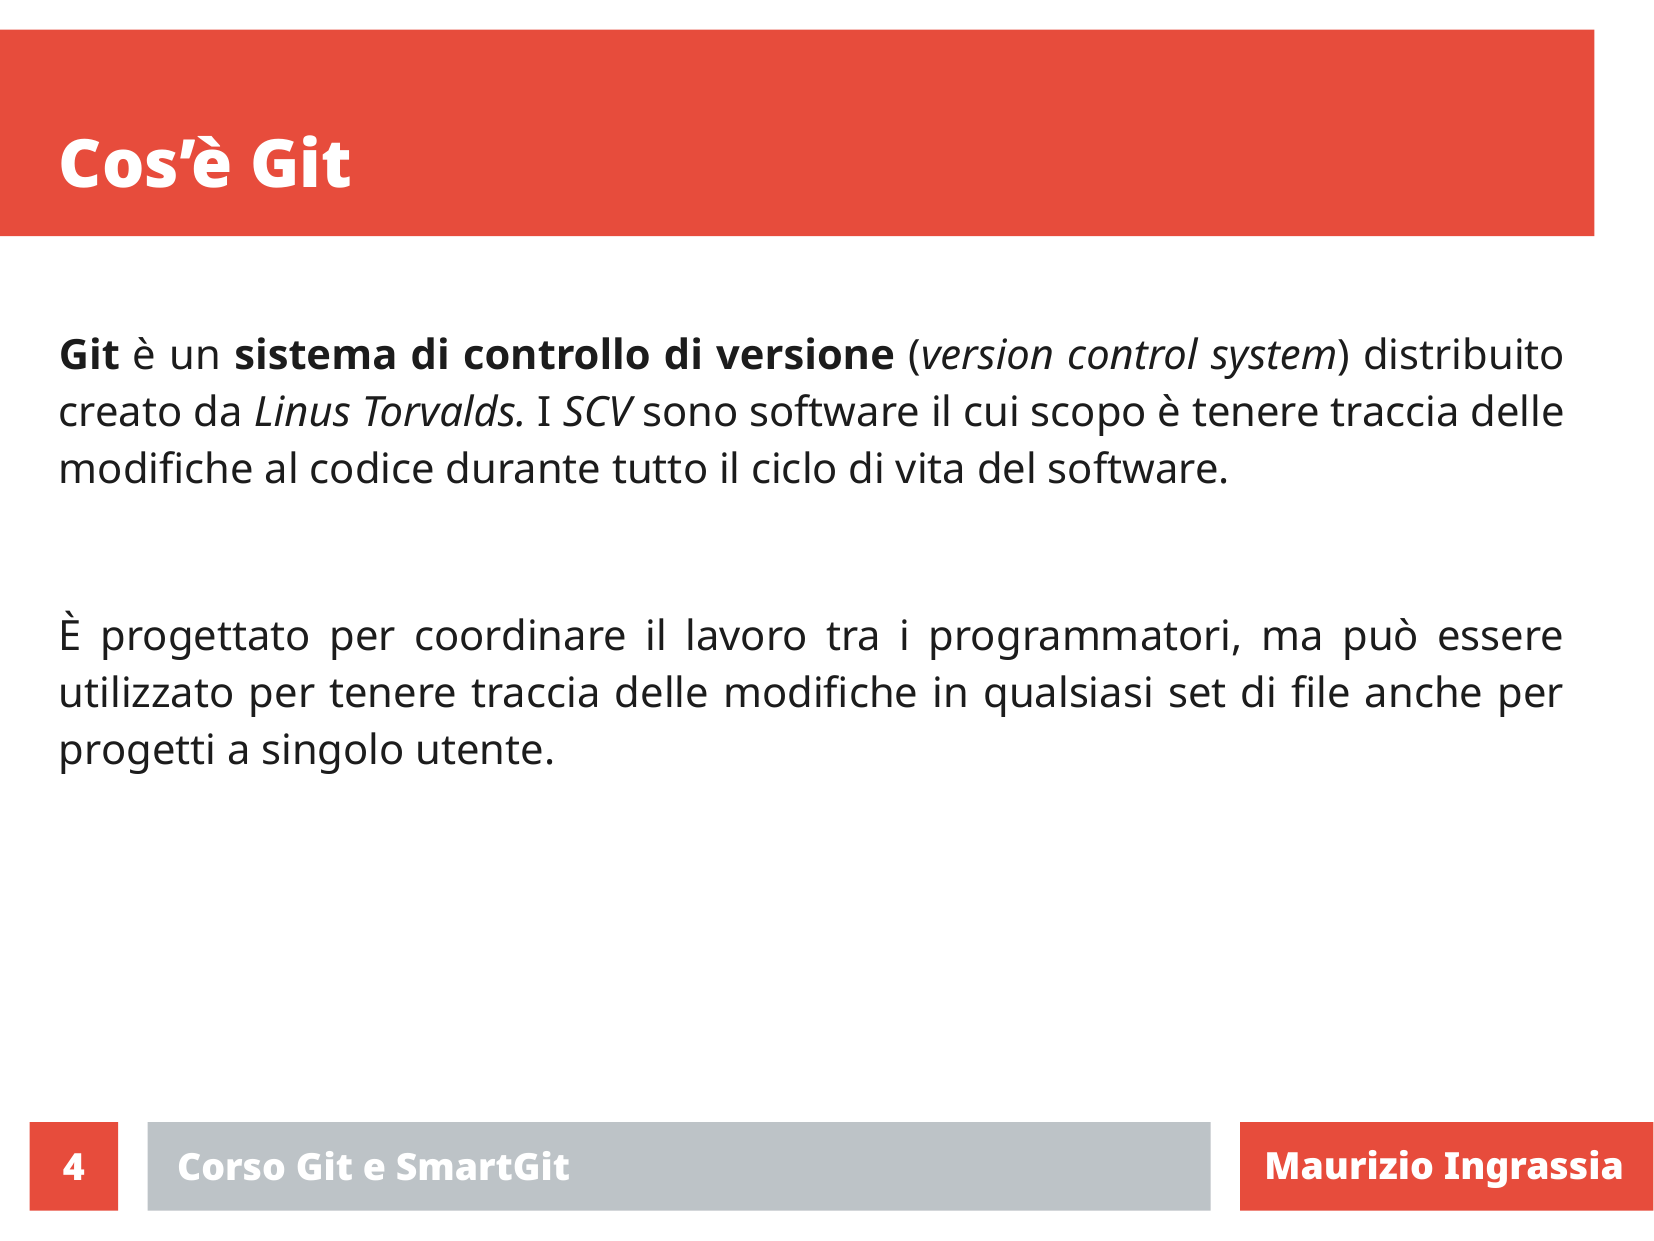

# Cos’è Git
Git è un sistema di controllo di versione (version control system) distribuito creato da Linus Torvalds. I SCV sono software il cui scopo è tenere traccia delle modifiche al codice durante tutto il ciclo di vita del software.
È progettato per coordinare il lavoro tra i programmatori, ma può essere utilizzato per tenere traccia delle modifiche in qualsiasi set di file anche per progetti a singolo utente.
4
Corso Git e SmartGit
Maurizio Ingrassia